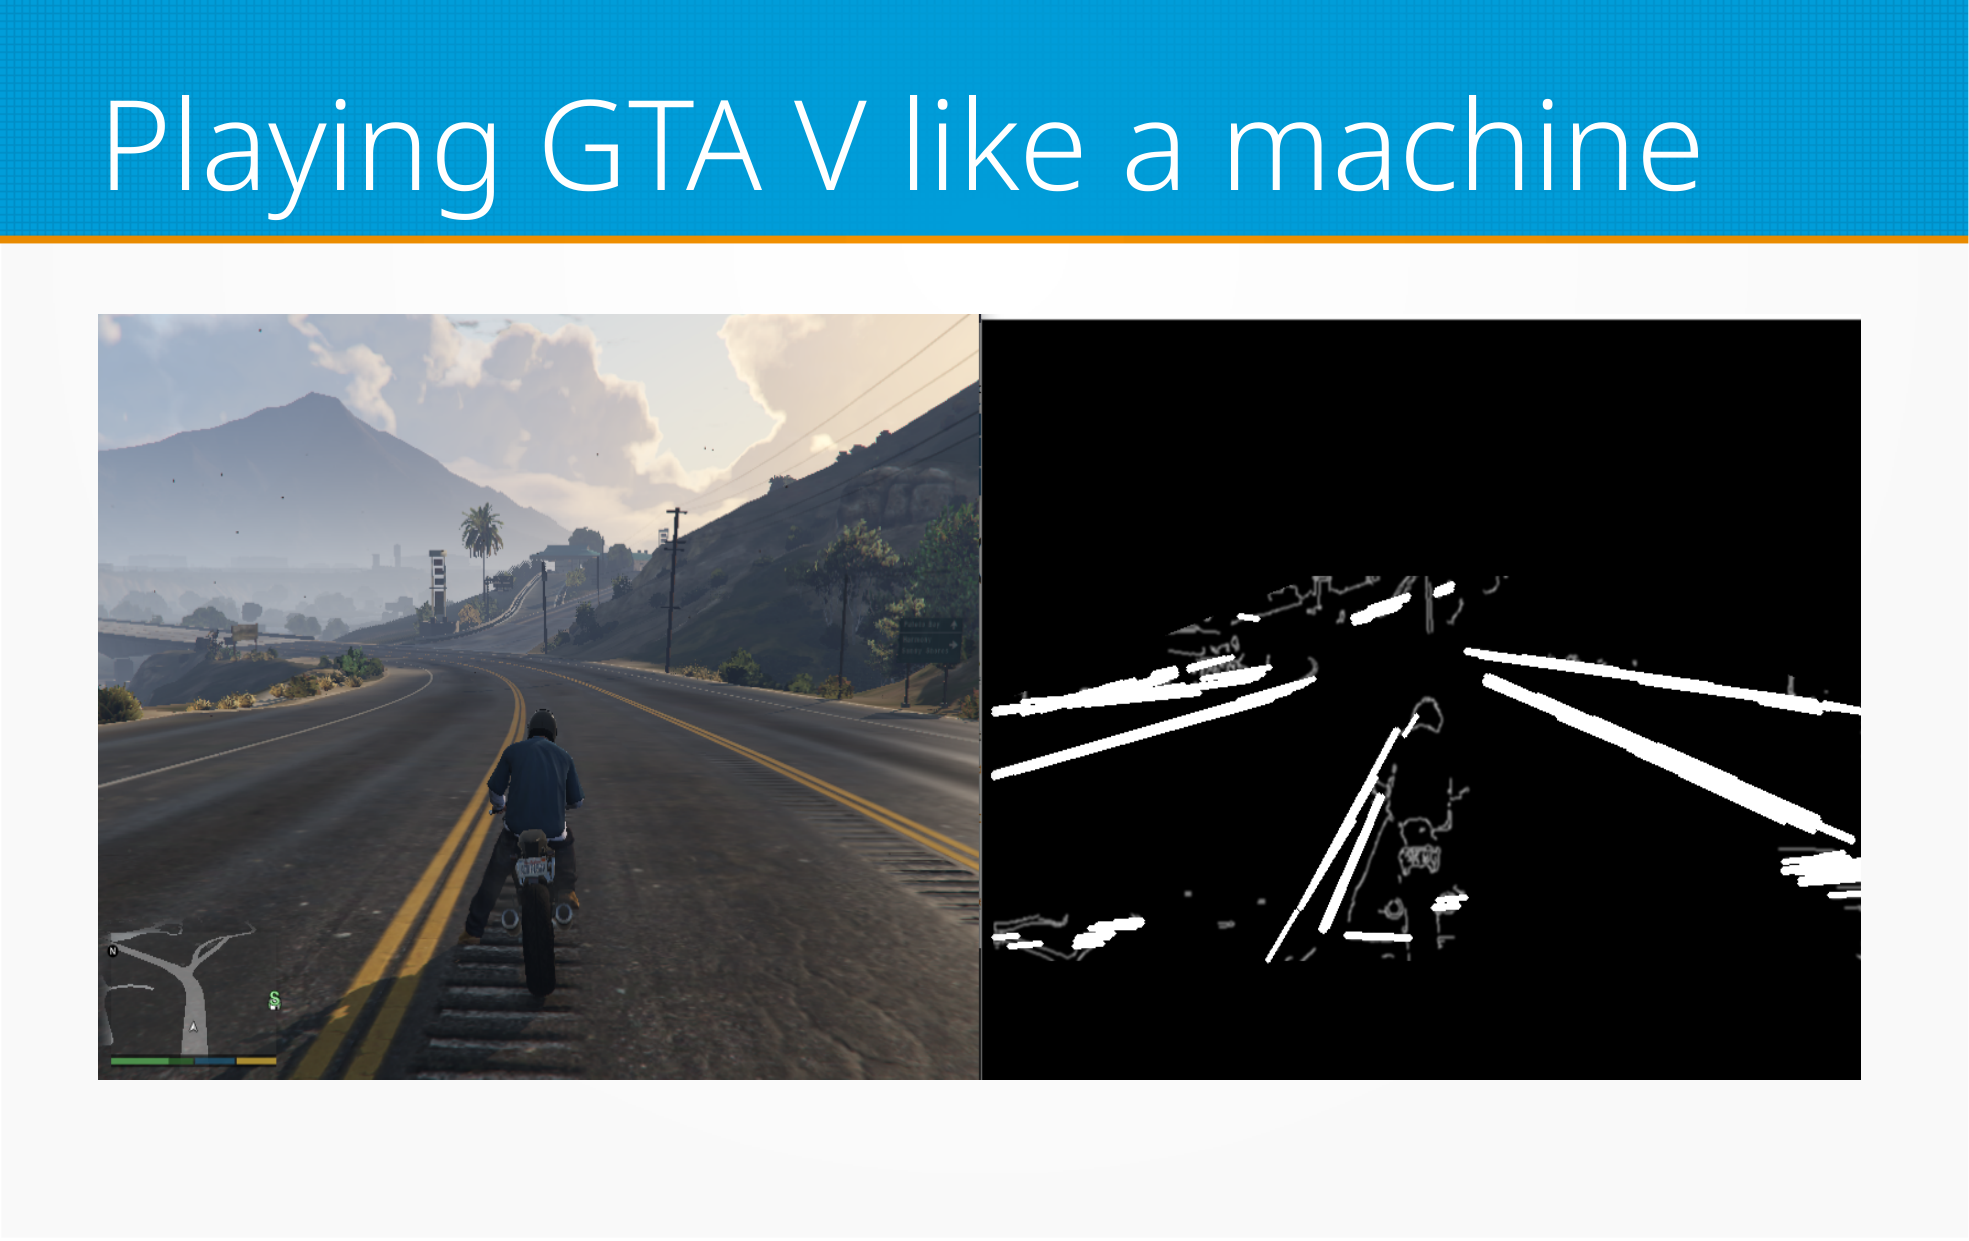

# Playing GTA V like a machine